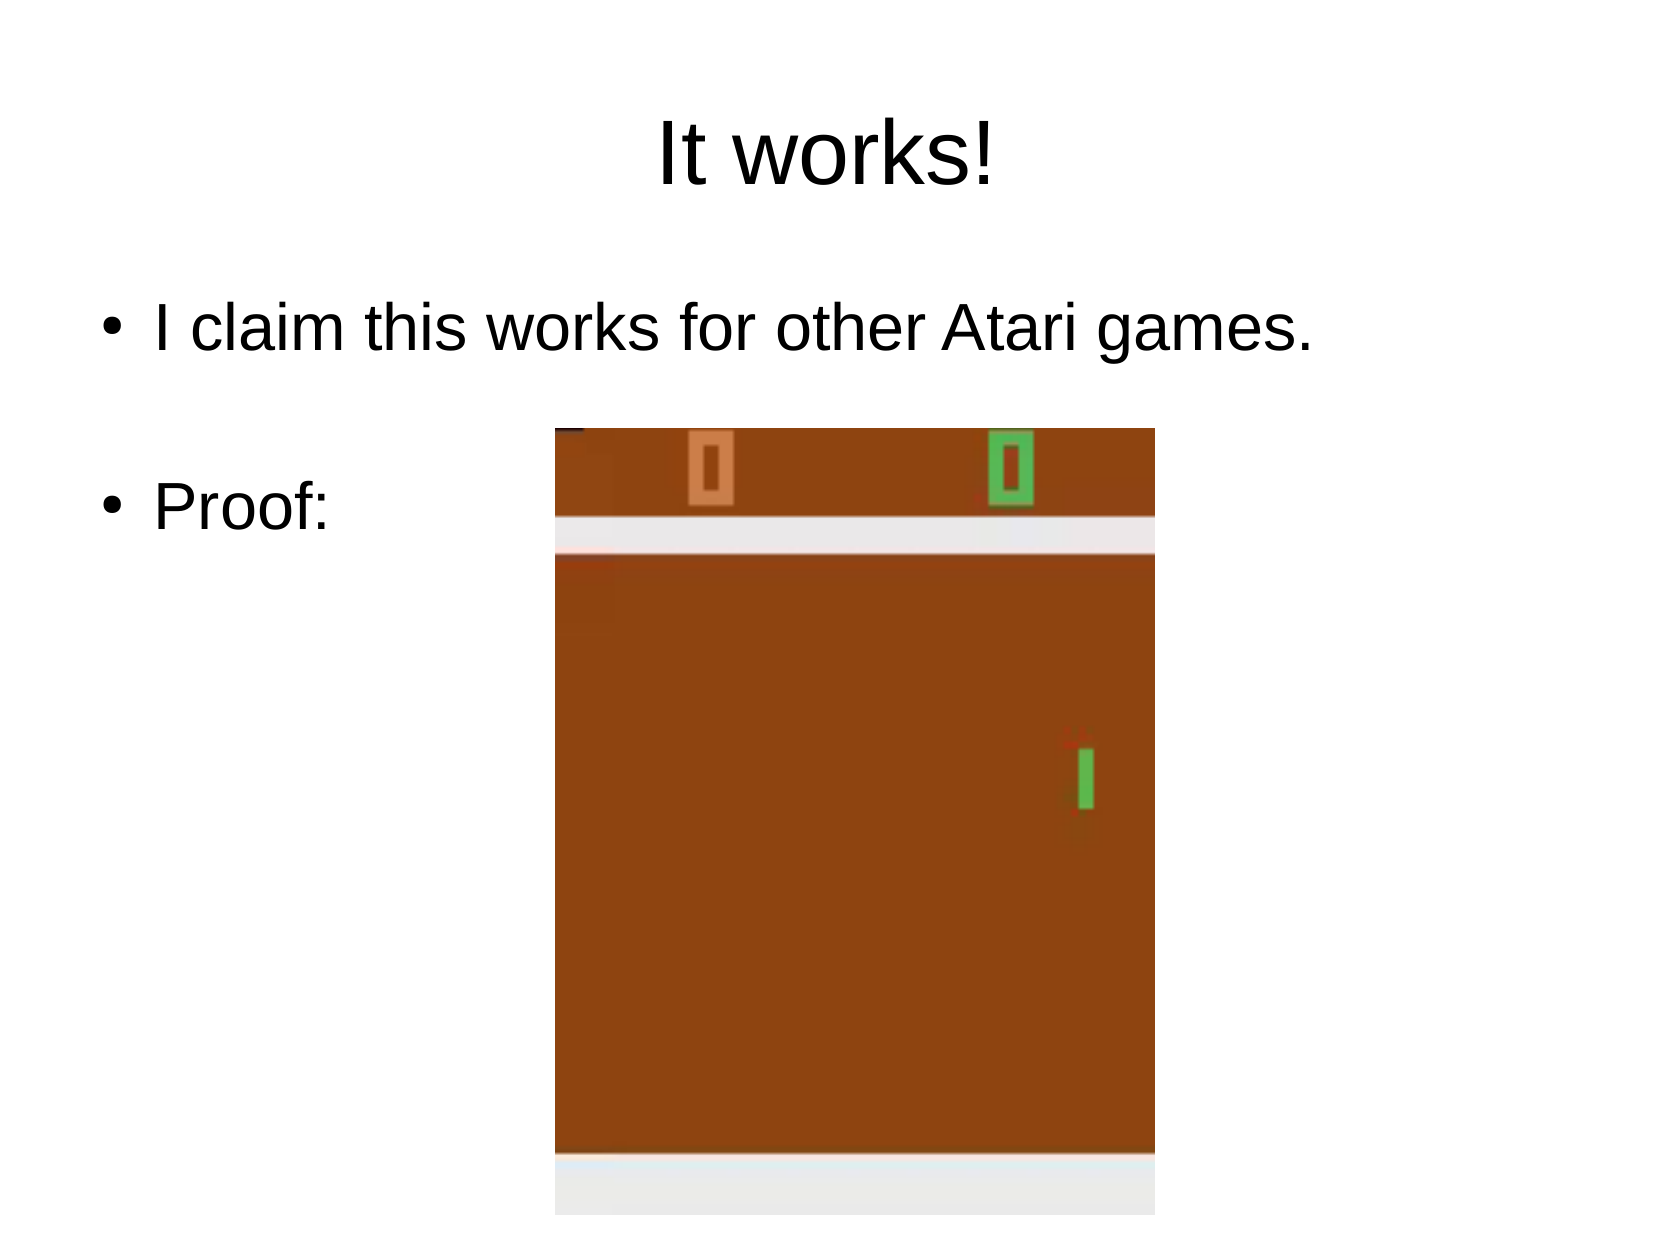

# It works!
I claim this works for other Atari games.
Proof: